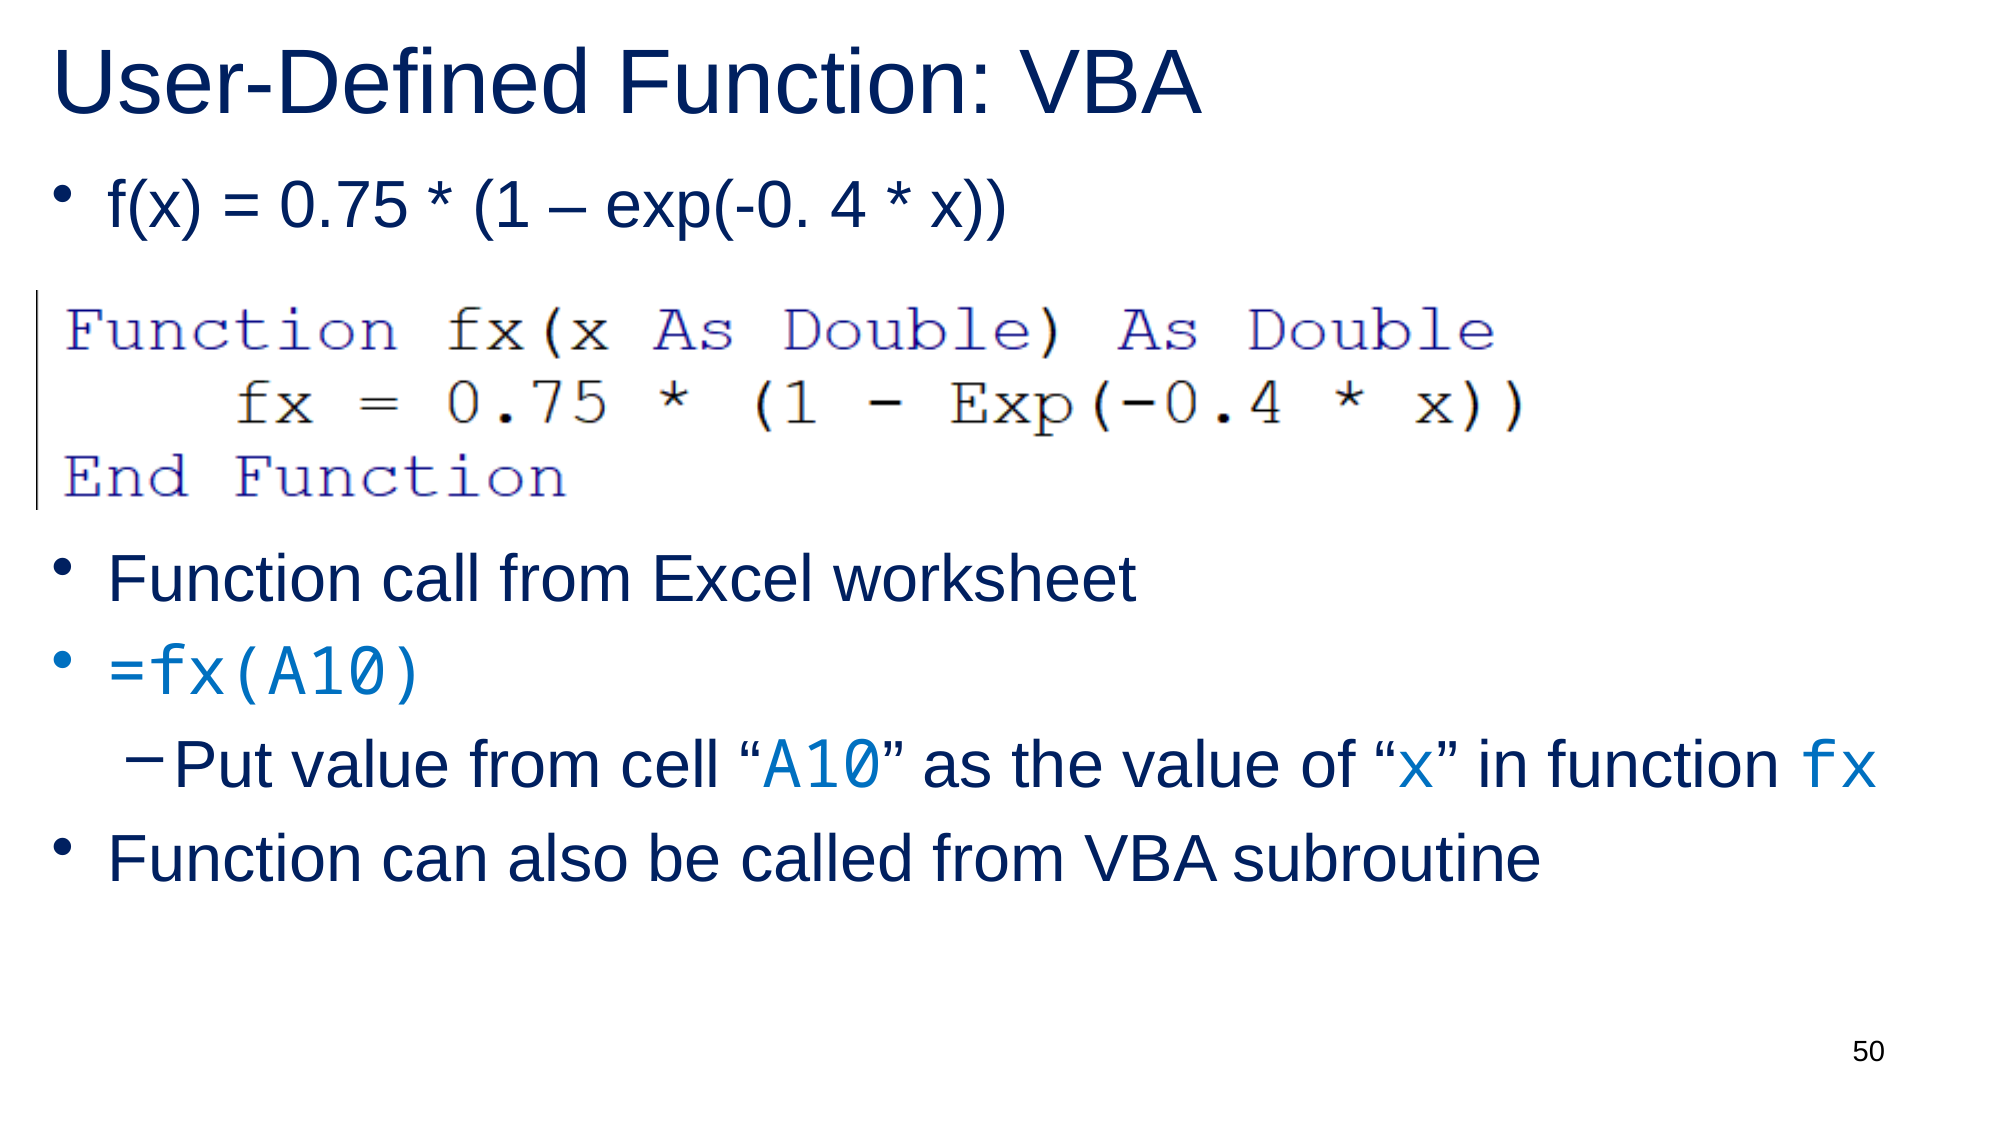

# User-Defined Function: VBA
f(x) = 0.75 * (1 – exp(-0. 4 * x))
Function call from Excel worksheet
=fx(A10)
Put value from cell “A10” as the value of “x” in function fx
Function can also be called from VBA subroutine